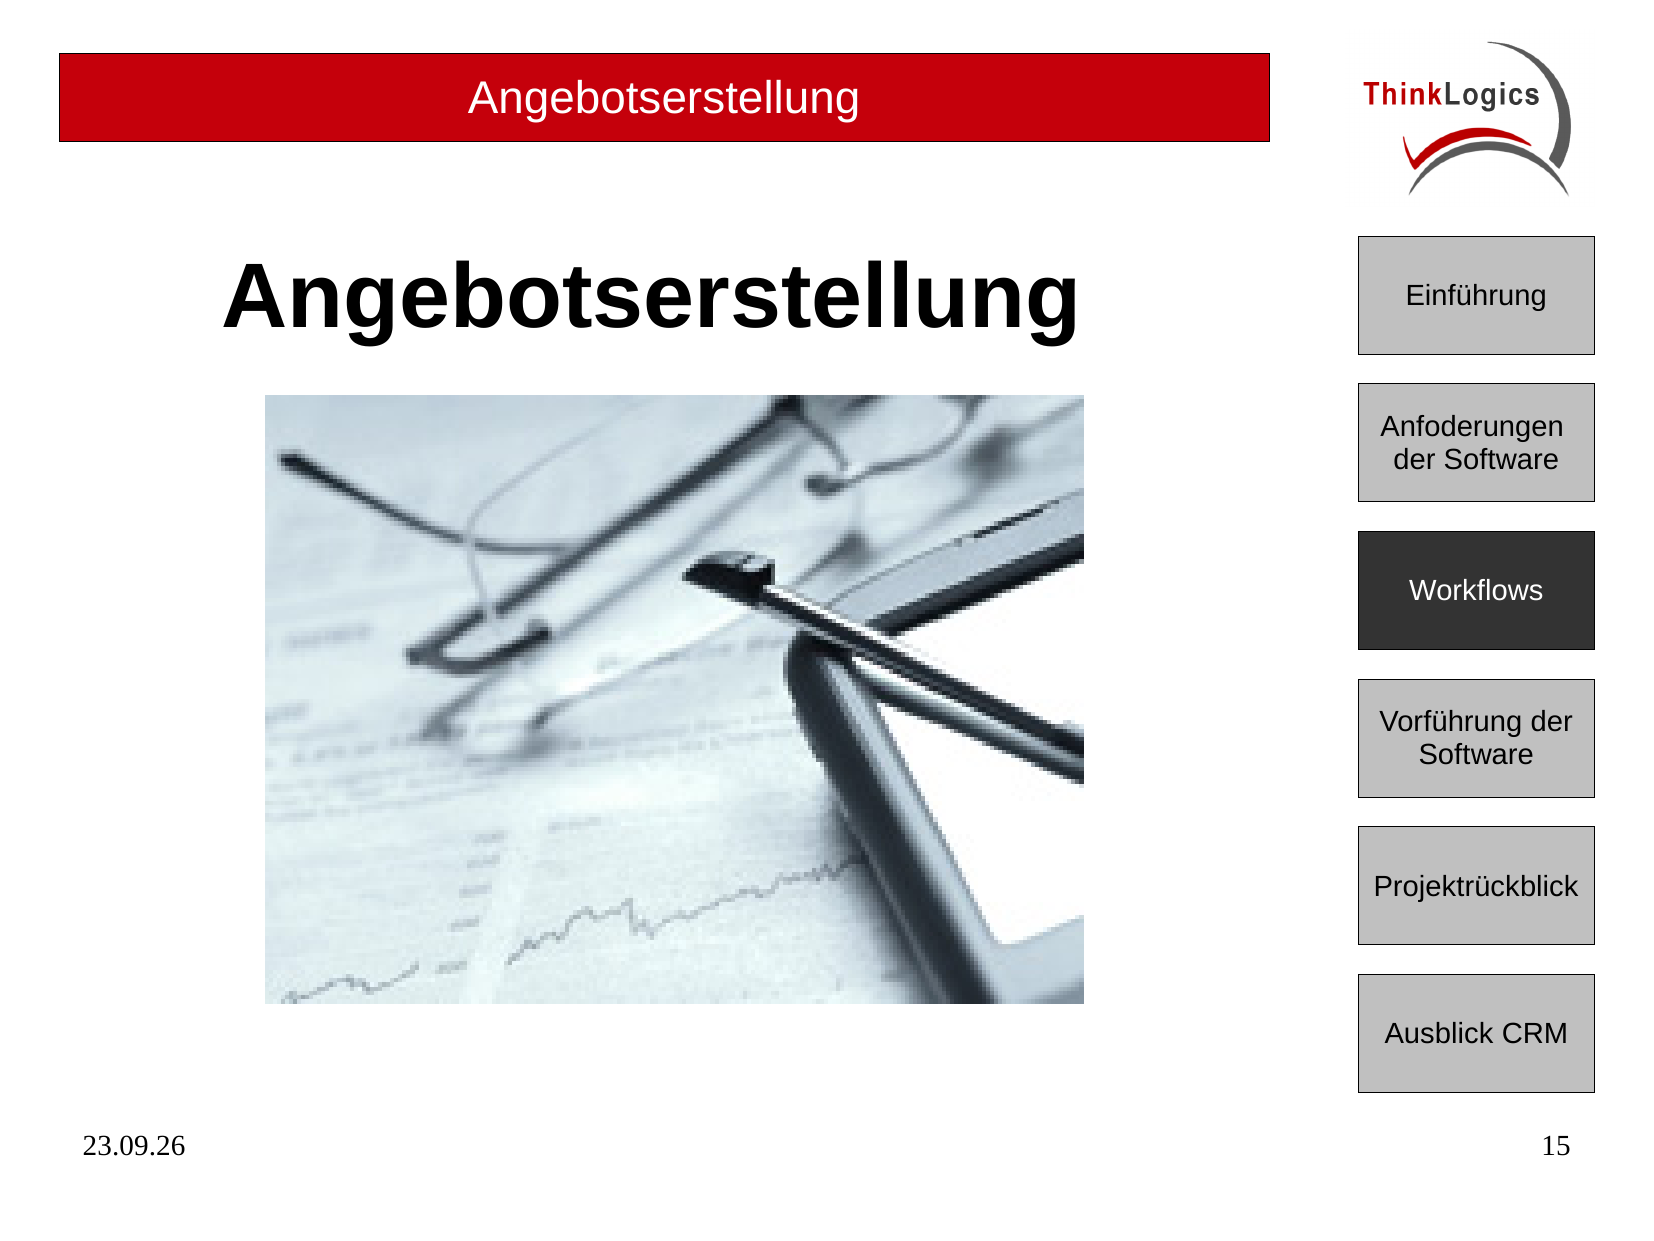

Angebotserstellung
Einführung
Einführung
Angebotserstellung
Anfoderungen
der Software
Anfoderungen
der Software
Workflows
Workflows
Vorführung der
Software
Vorführung der
Software
Projektrückblick
Projektrückblick
Ausblick CRM
Ausblick CRM
15